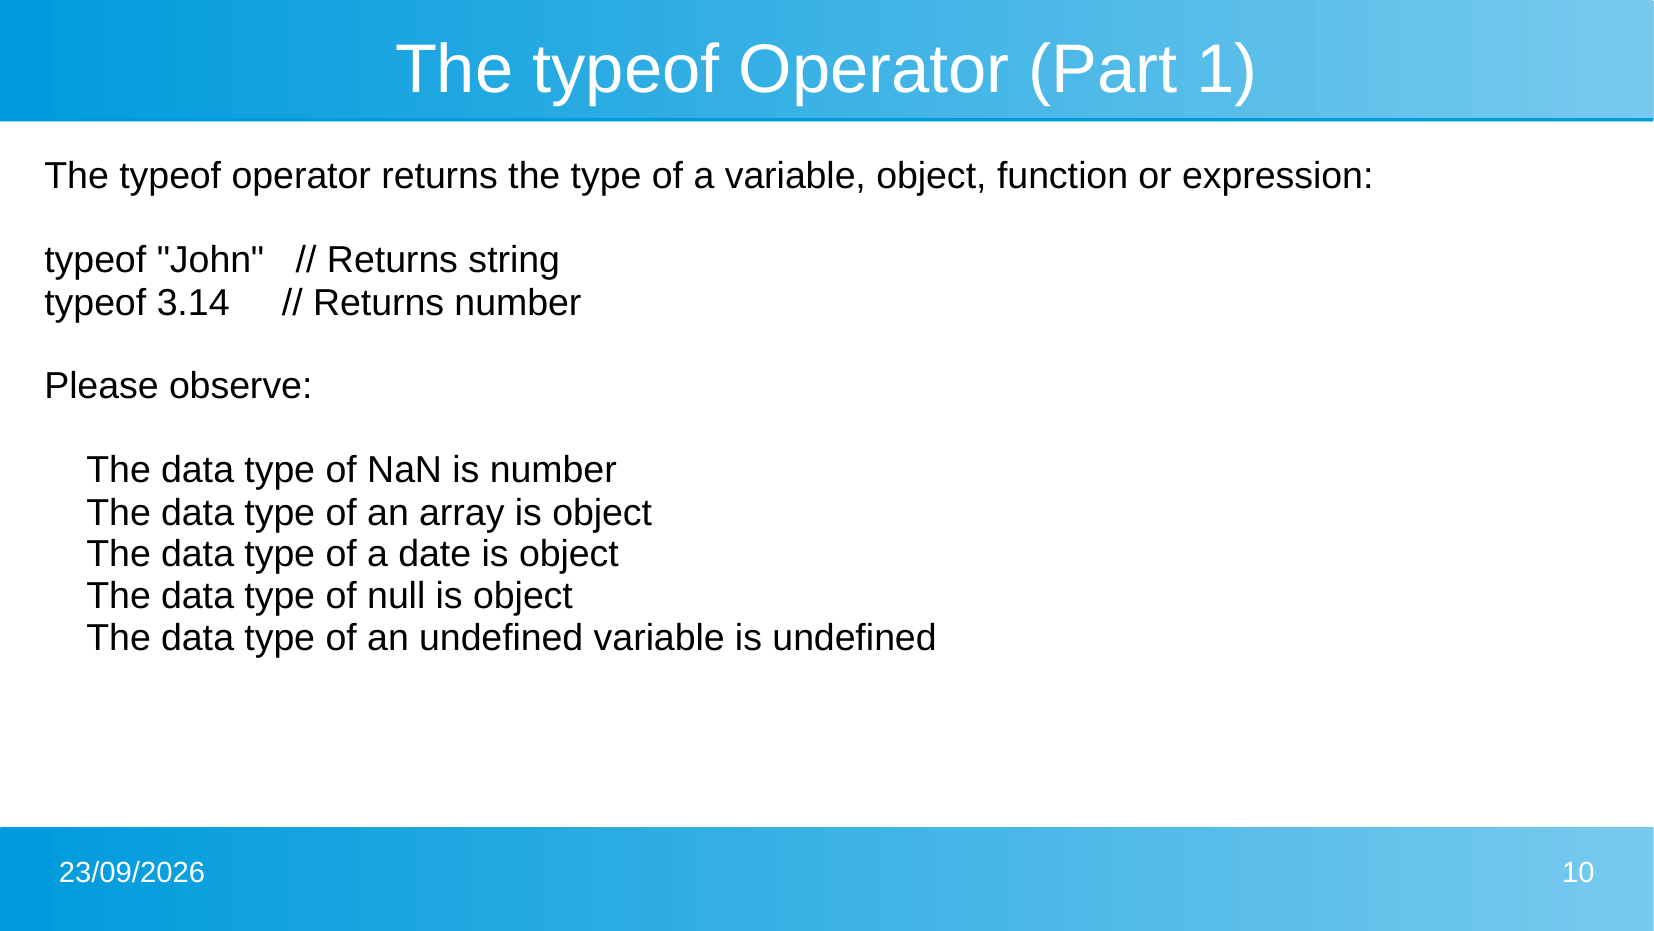

# The typeof Operator (Part 1)
The typeof operator returns the type of a variable, object, function or expression:
typeof "John" // Returns string
typeof 3.14 // Returns number
Please observe:
 The data type of NaN is number
 The data type of an array is object
 The data type of a date is object
 The data type of null is object
 The data type of an undefined variable is undefined
10